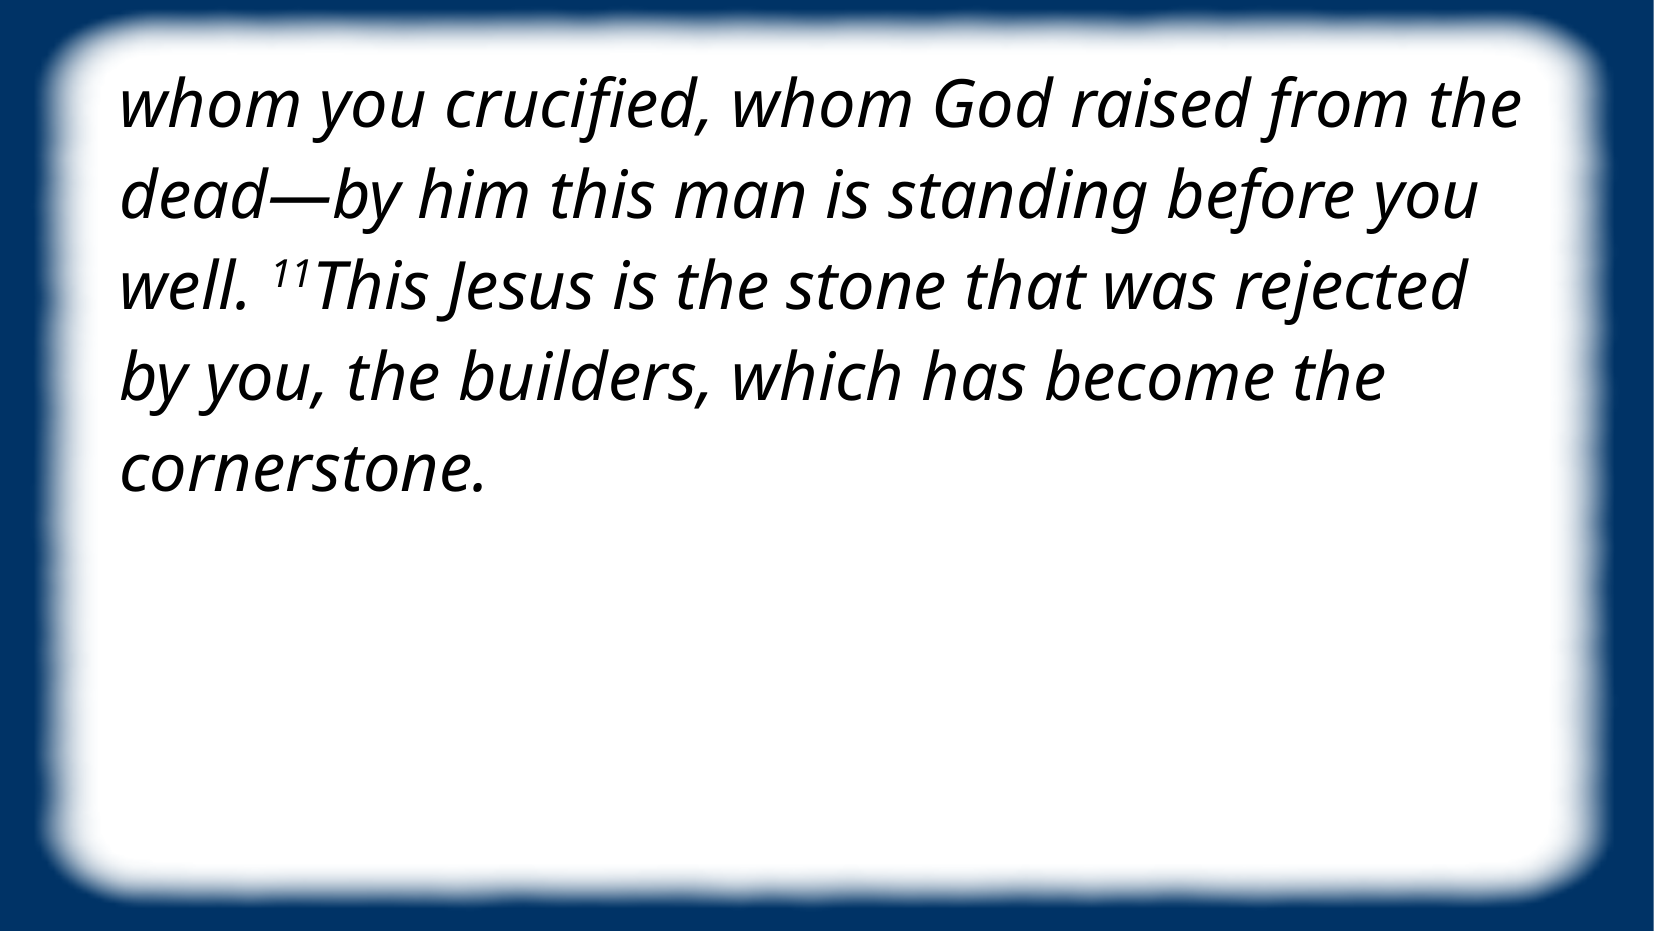

whom you crucified, whom God raised from the dead—by him this man is standing before you well. 11This Jesus is the stone that was rejected by you, the builders, which has become the cornerstone.